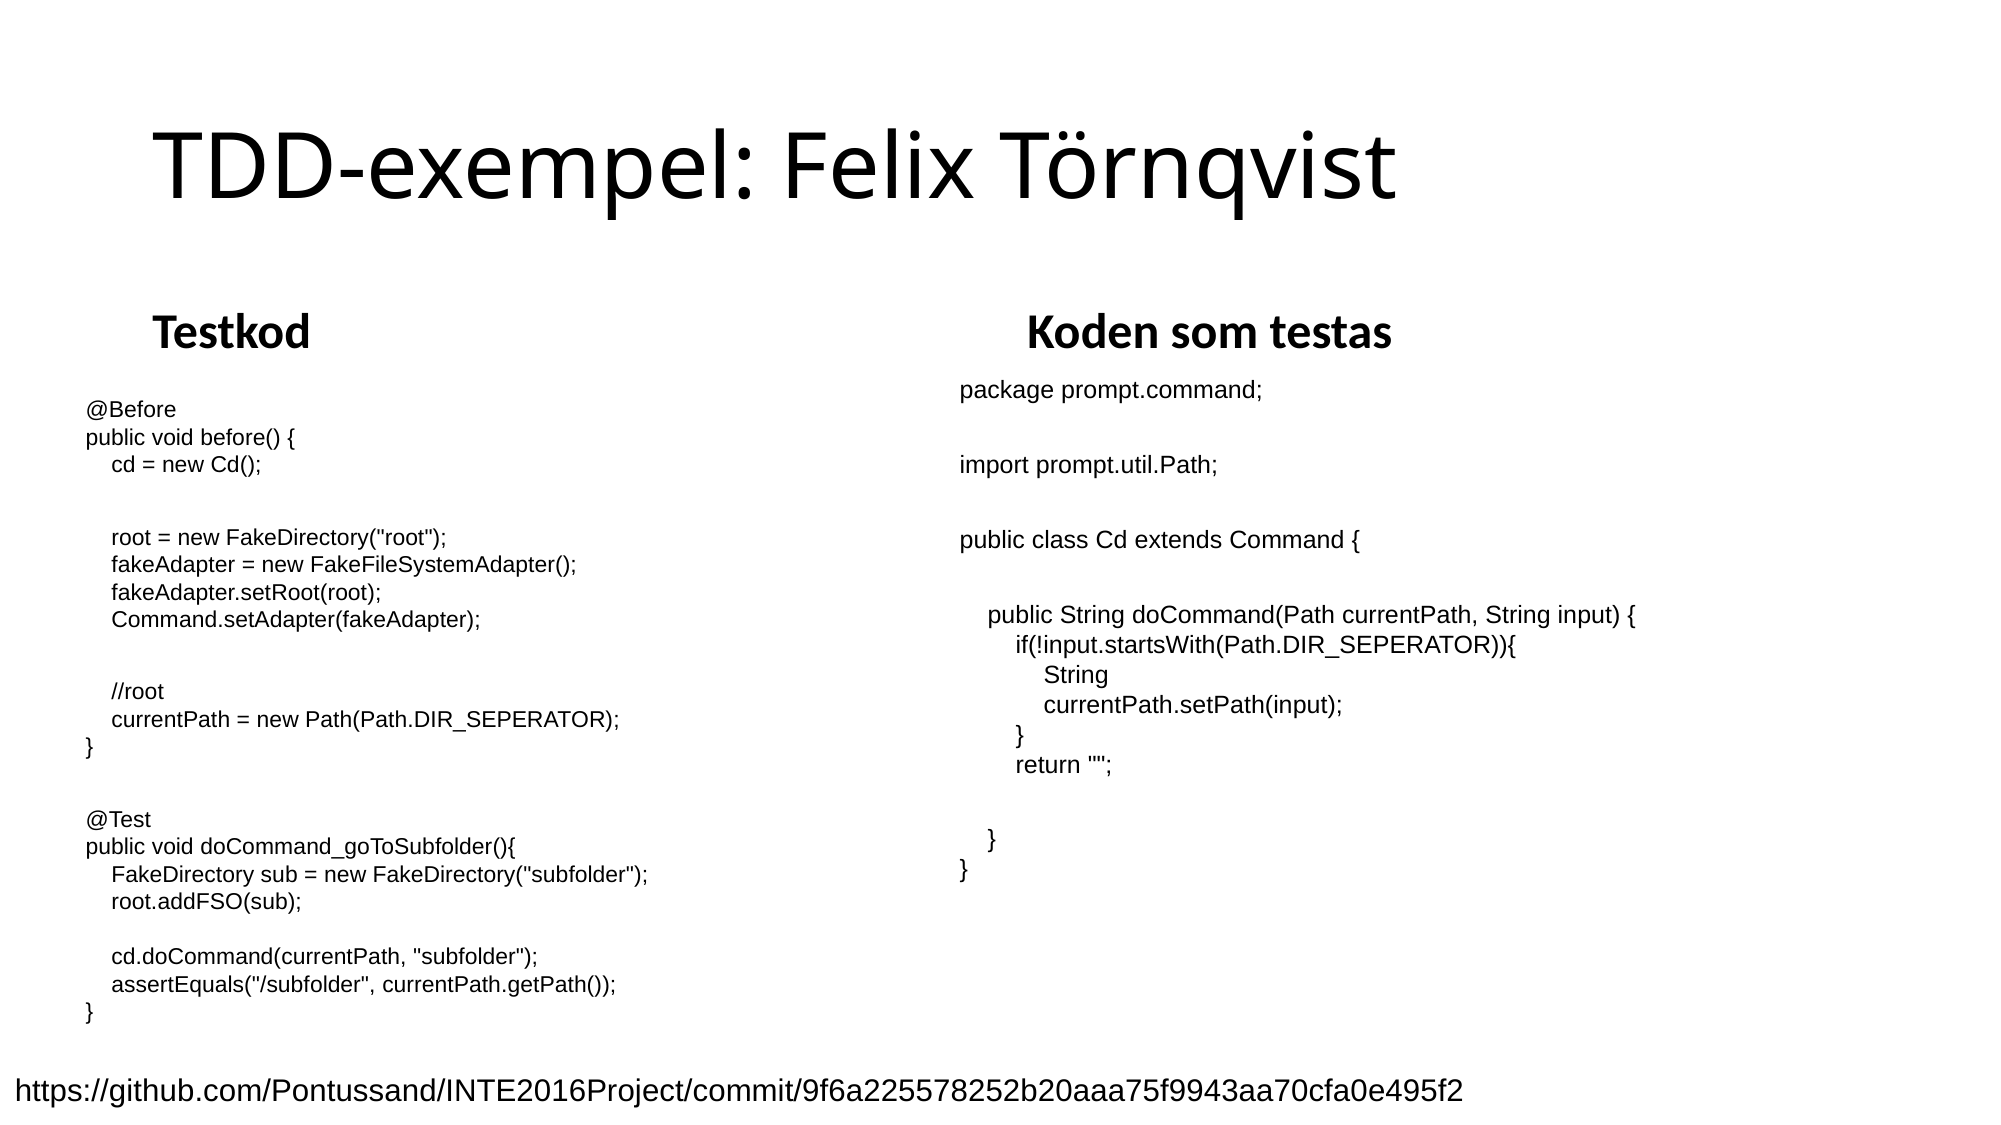

TDD-exempel: Felix Törnqvist
Testkod
Koden som testas
package prompt.command;
import prompt.util.Path;
public class Cd extends Command {
 public String doCommand(Path currentPath, String input) {
 if(!input.startsWith(Path.DIR_SEPERATOR)){
 String
 currentPath.setPath(input);
 }
 return "";
 }
}
@Before
public void before() {
 cd = new Cd();
 root = new FakeDirectory("root");
 fakeAdapter = new FakeFileSystemAdapter();
 fakeAdapter.setRoot(root);
 Command.setAdapter(fakeAdapter);
 //root
 currentPath = new Path(Path.DIR_SEPERATOR);
}
@Test
public void doCommand_goToSubfolder(){
 FakeDirectory sub = new FakeDirectory("subfolder");
 root.addFSO(sub);
 cd.doCommand(currentPath, "subfolder");
 assertEquals("/subfolder", currentPath.getPath());
}
https://github.com/Pontussand/INTE2016Project/commit/9f6a225578252b20aaa75f9943aa70cfa0e495f2